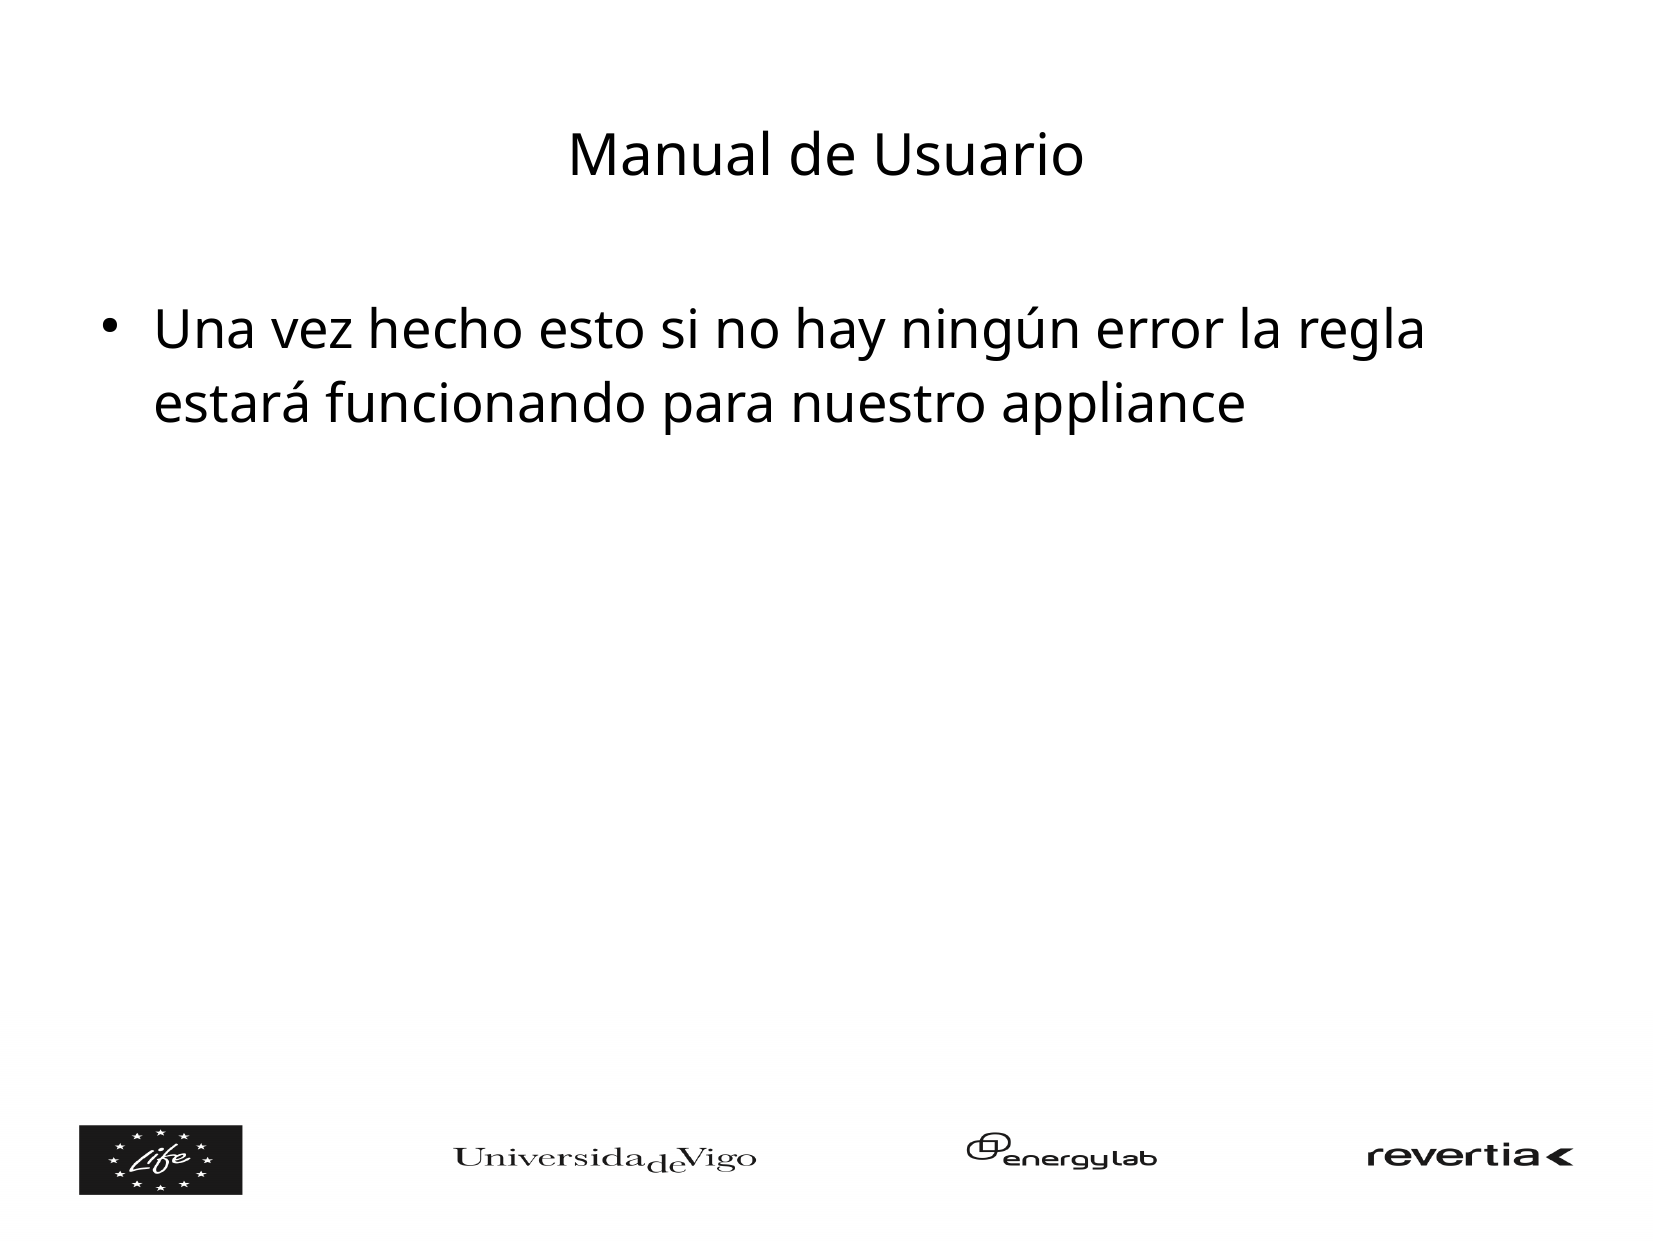

# Manual de Usuario
Una vez hecho esto si no hay ningún error la regla estará funcionando para nuestro appliance